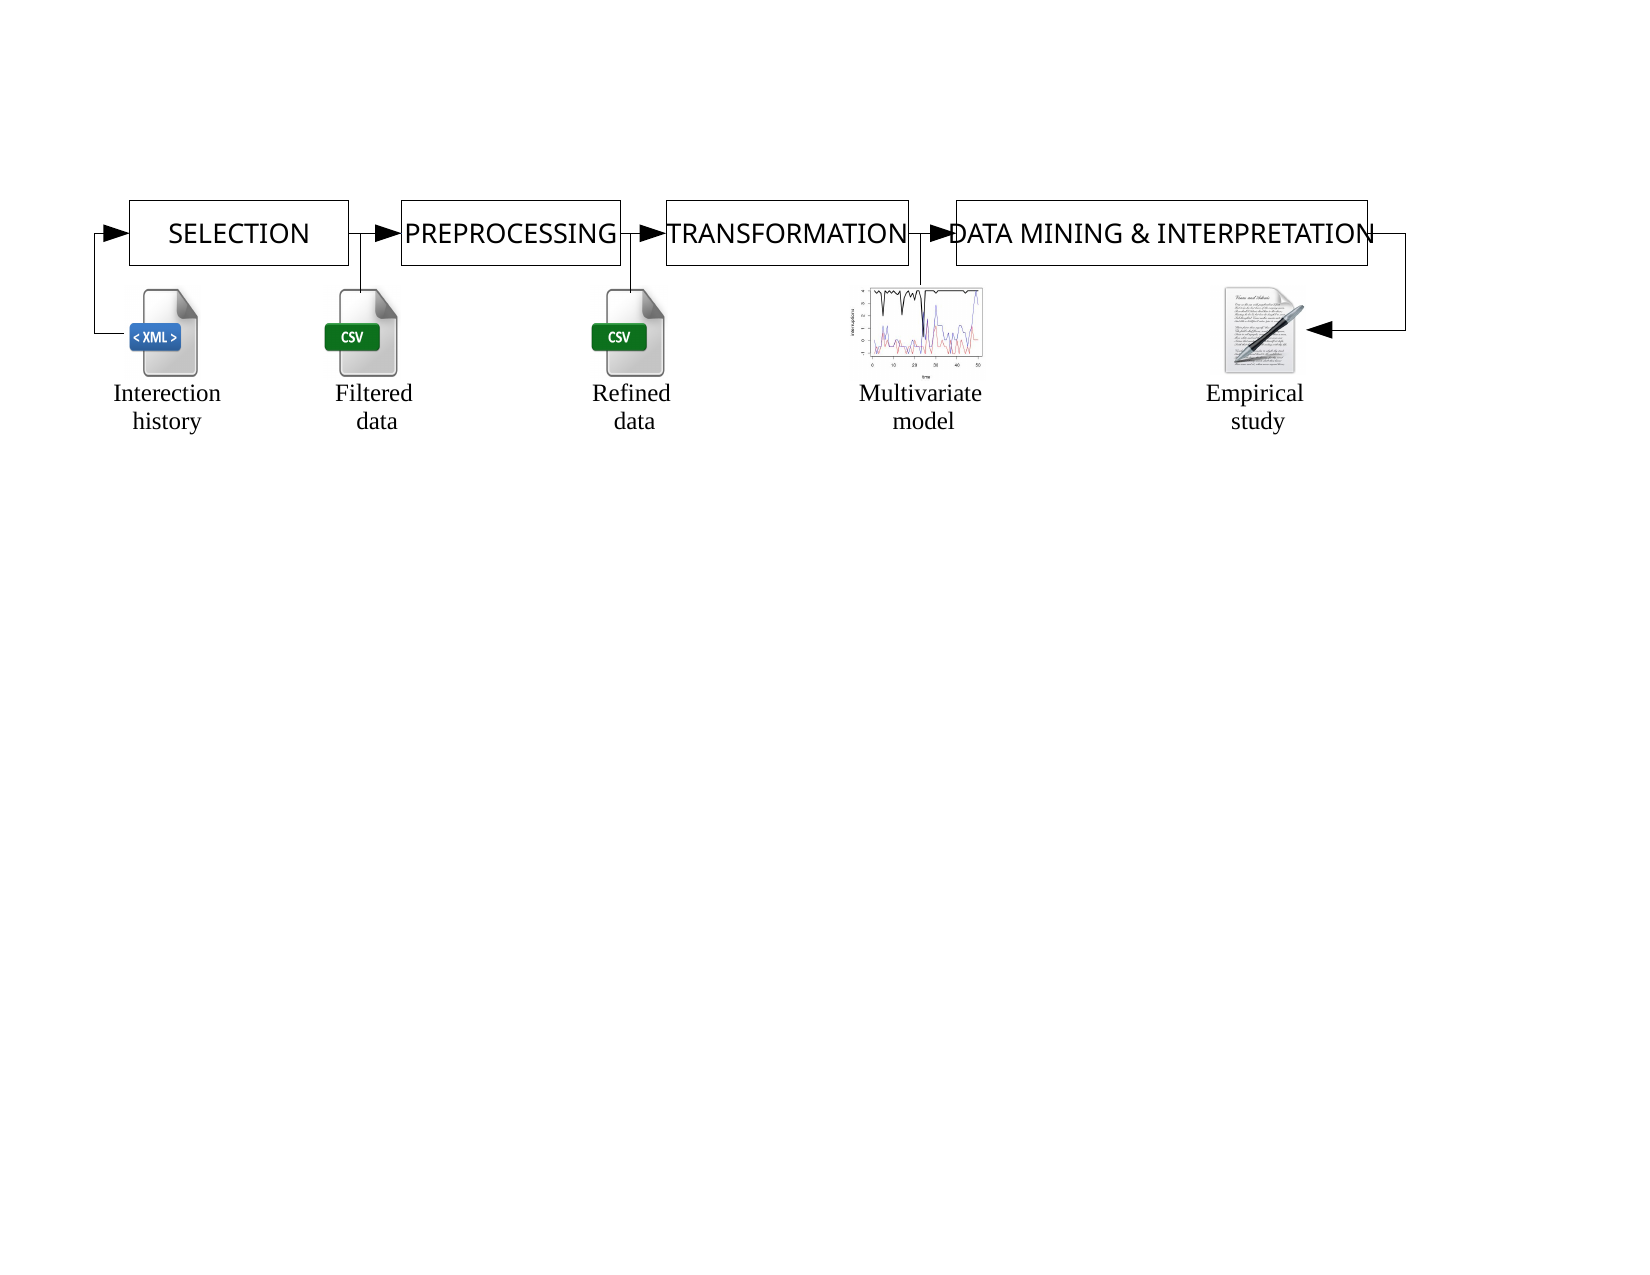

SELECTION
PREPROCESSING
TRANSFORMATION
DATA MINING & INTERPRETATION
Interection
history
Filtered
data
Refined
data
Multivariate
model
Empirical
study